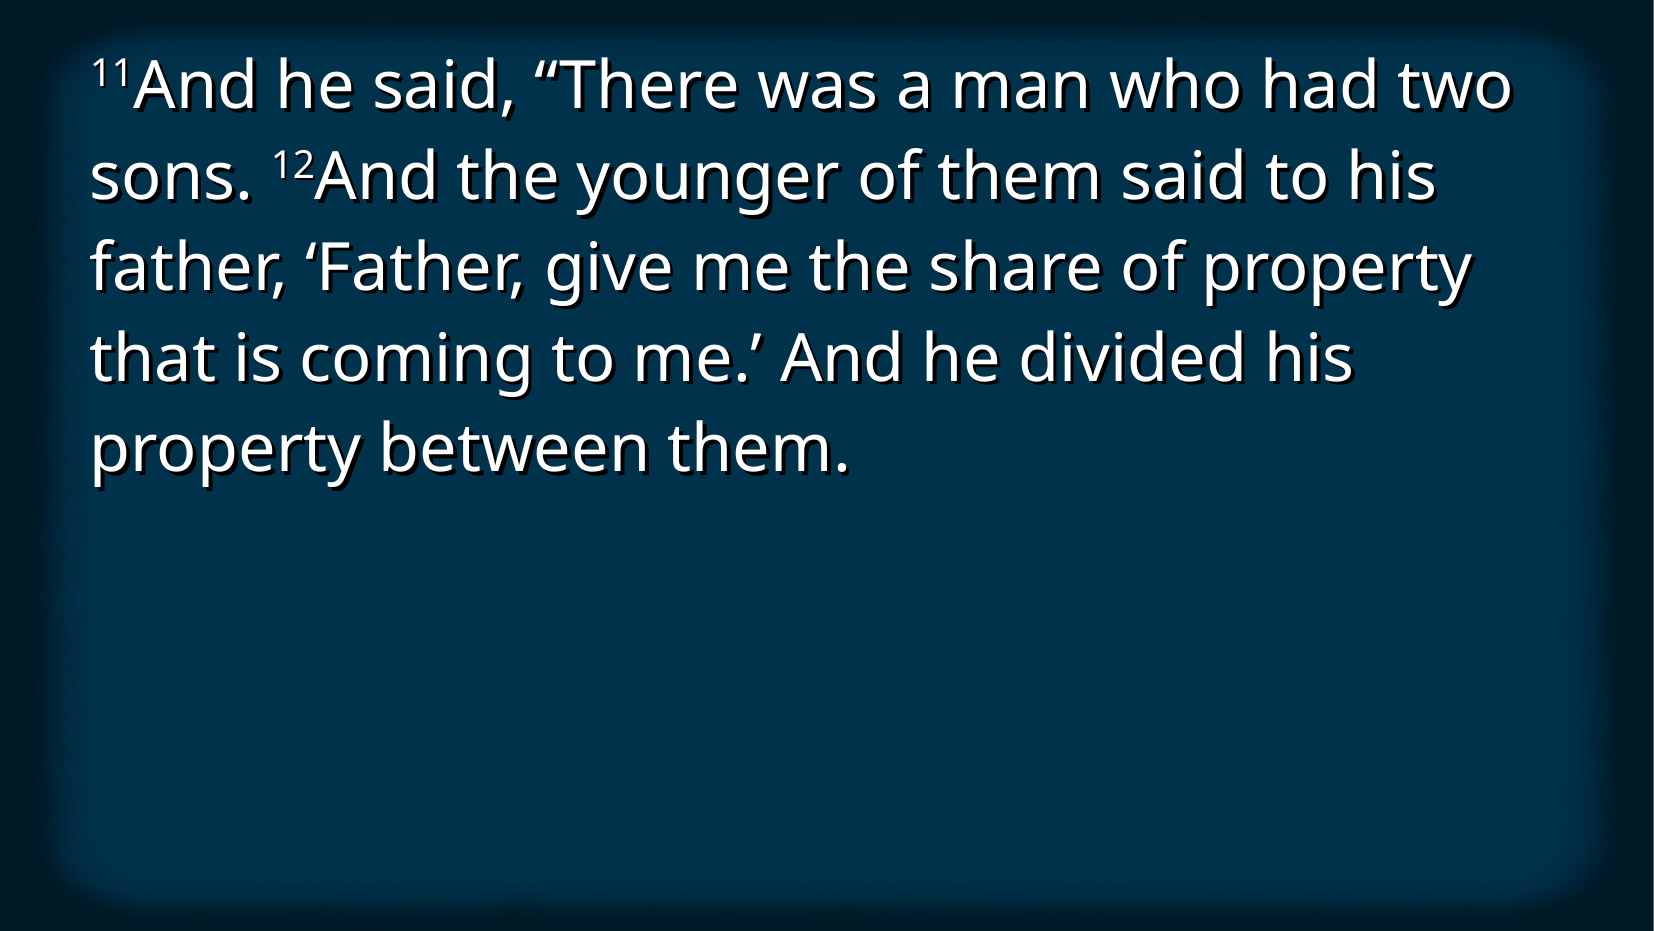

11And he said, “There was a man who had two sons. 12And the younger of them said to his father, ‘Father, give me the share of property that is coming to me.’ And he divided his property between them.